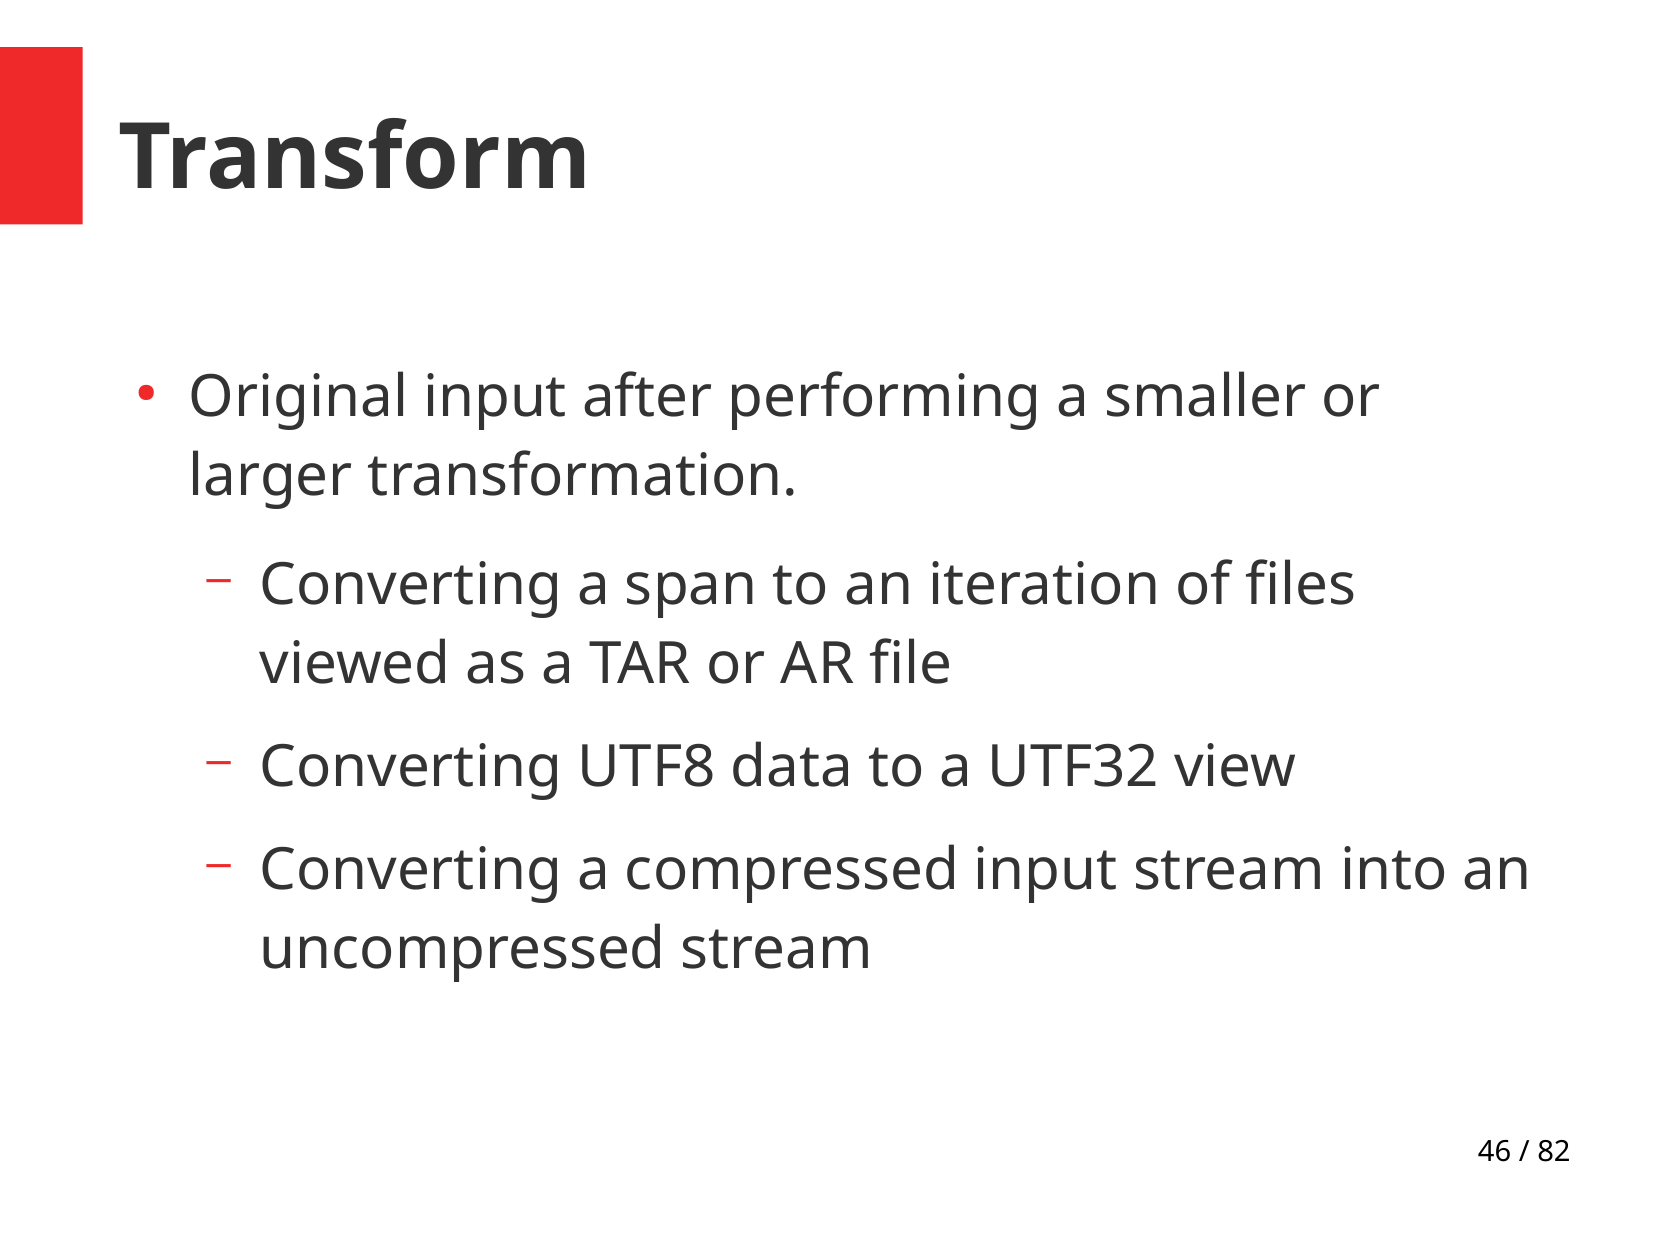

# Transform
Original input after performing a smaller or larger transformation.
Converting a span to an iteration of files viewed as a TAR or AR file
Converting UTF8 data to a UTF32 view
Converting a compressed input stream into an uncompressed stream
46